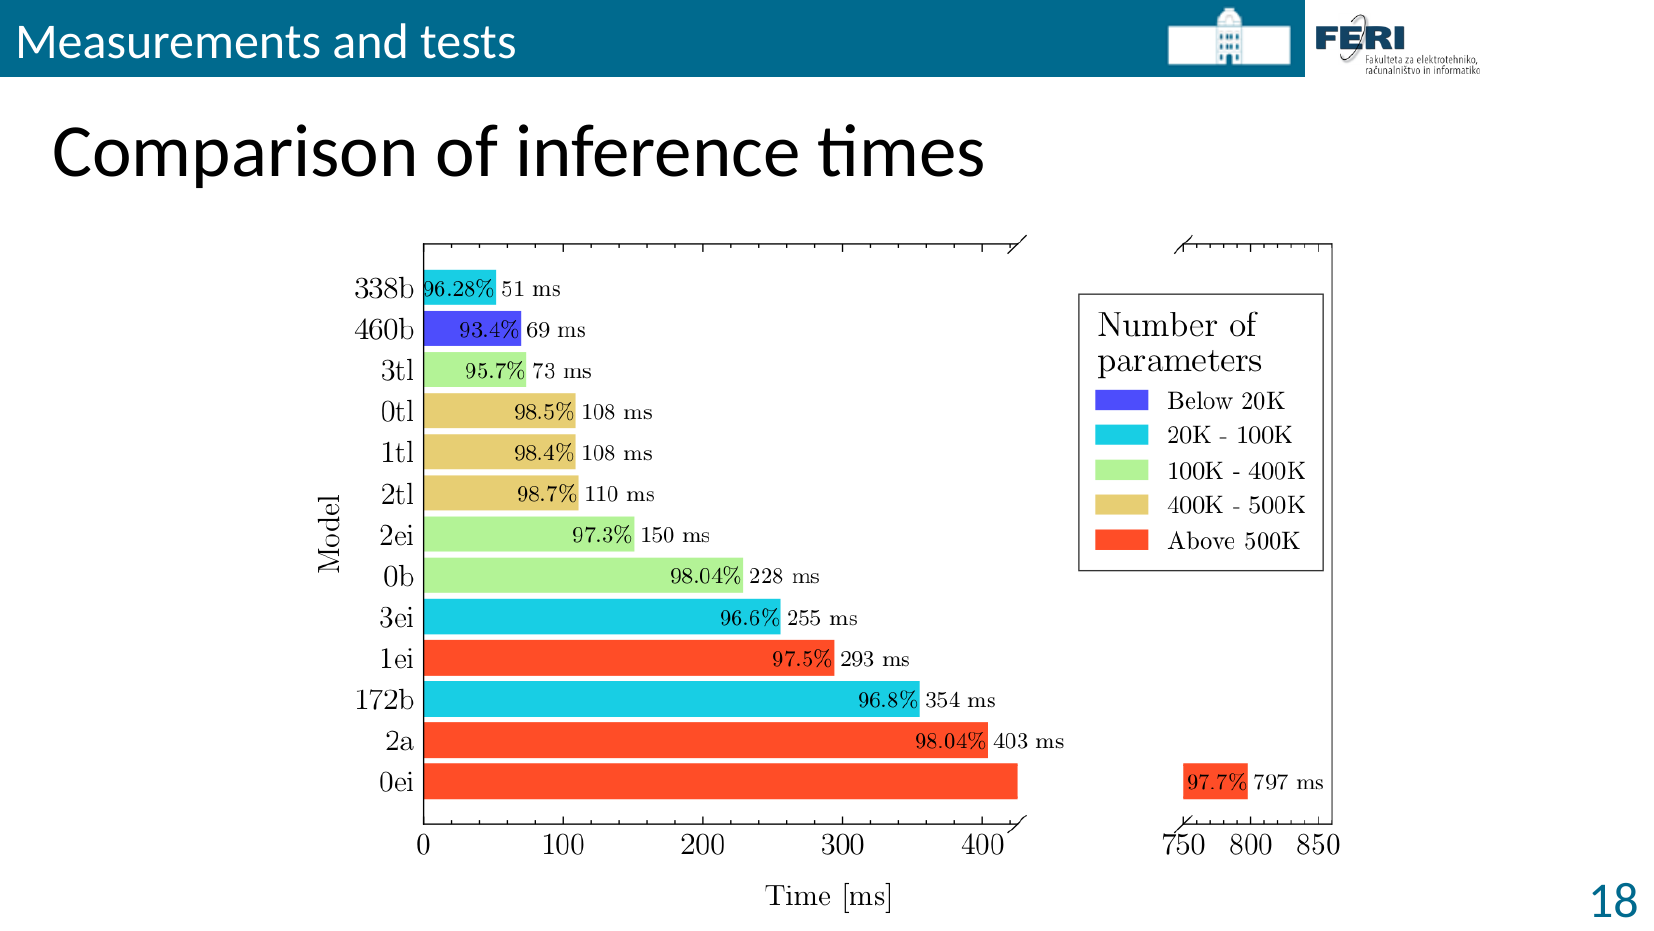

Measurements and tests
# Comparison of inference times